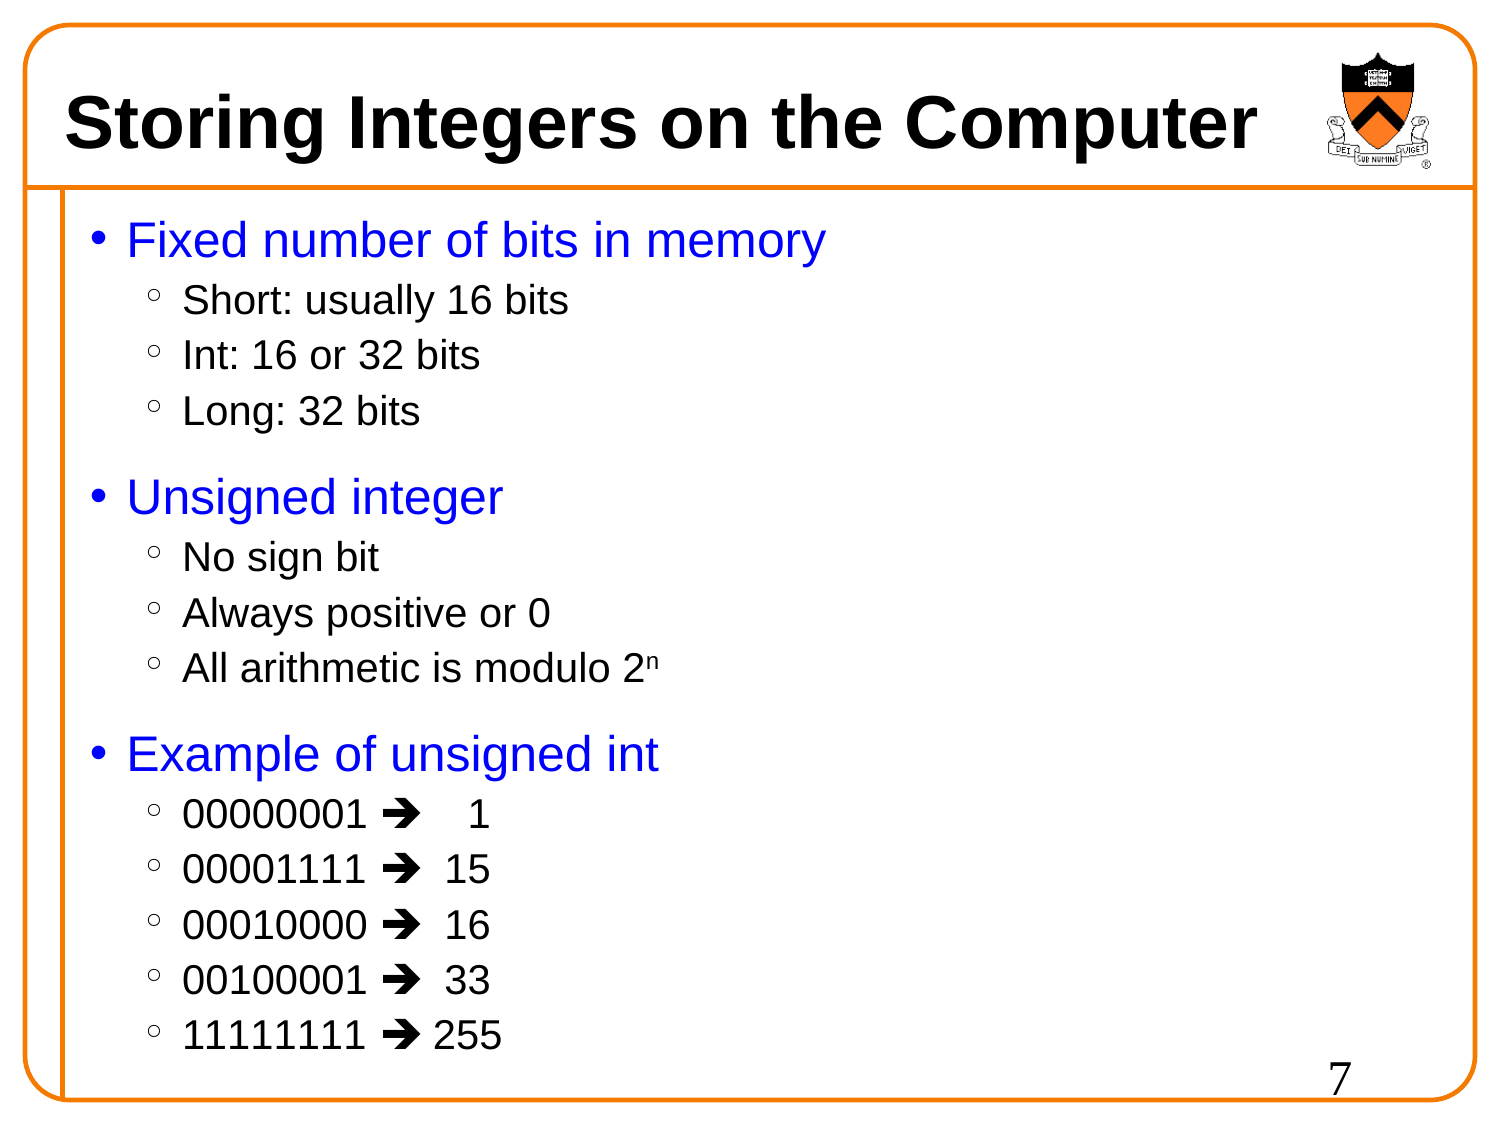

# Storing Integers on the Computer
Fixed number of bits in memory
Short: usually 16 bits
Int: 16 or 32 bits
Long: 32 bits
Unsigned integer
No sign bit
Always positive or 0
All arithmetic is modulo 2n
Example of unsigned int
00000001  1
00001111  15
00010000  16
00100001  33
11111111  255
7